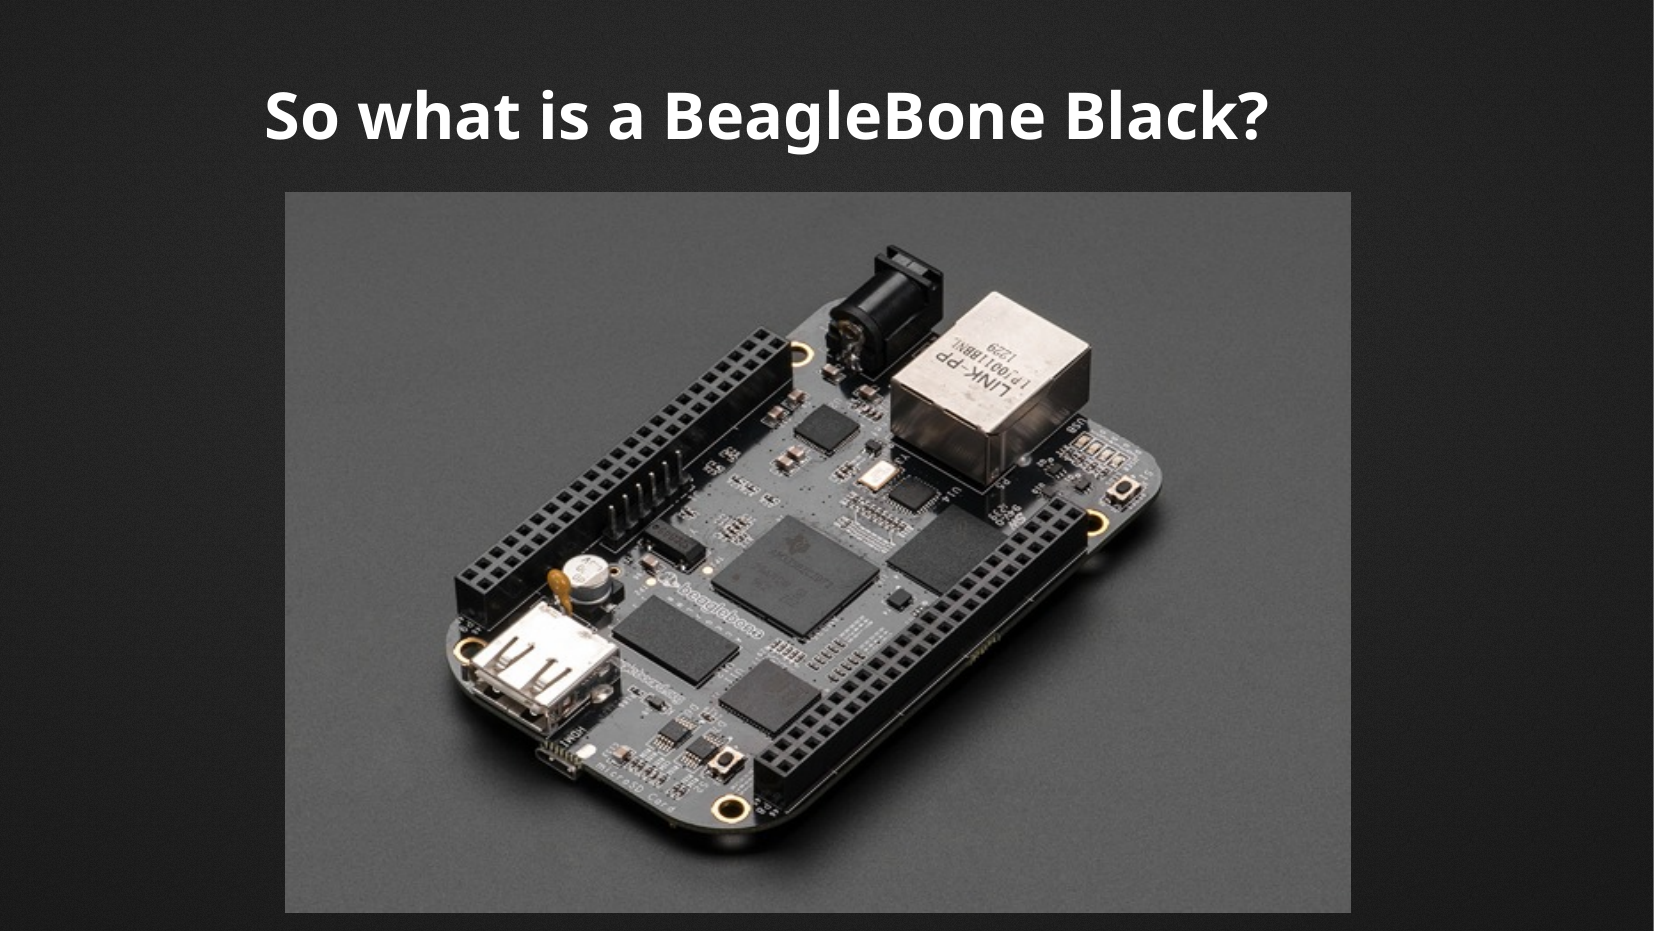

# So what is a BeagleBone Black?